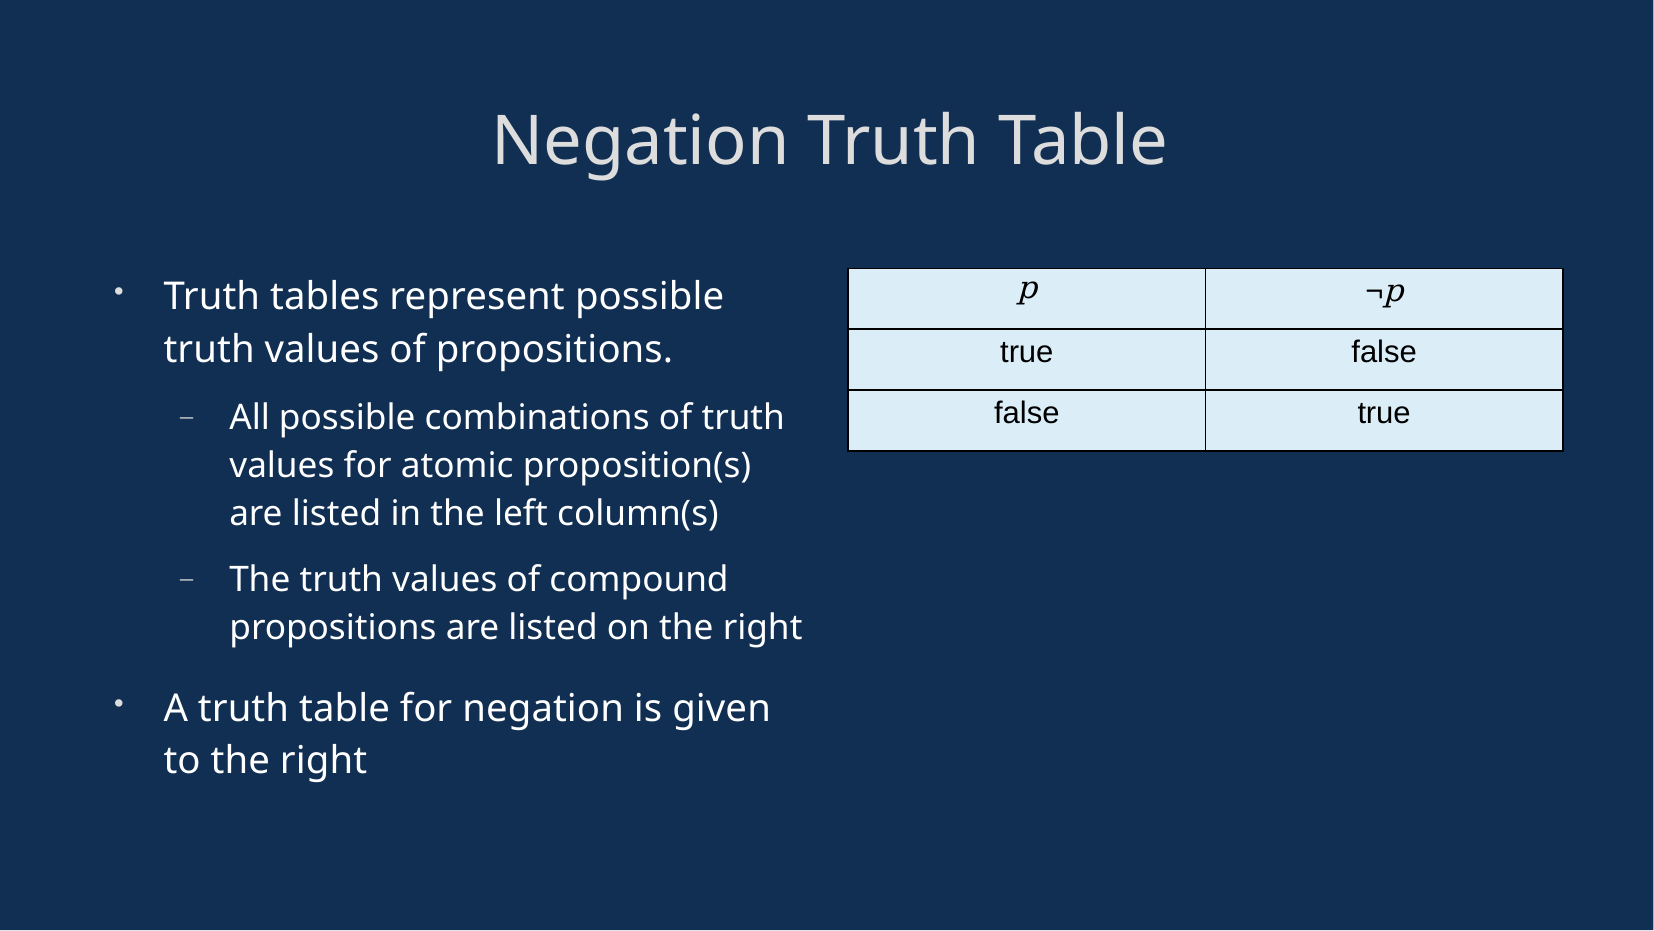

# Negation Truth Table
Truth tables represent possible truth values of propositions.
All possible combinations of truth values for atomic proposition(s) are listed in the left column(s)
The truth values of compound propositions are listed on the right
A truth table for negation is given to the right
| p | ¬p |
| --- | --- |
| true | false |
| false | true |